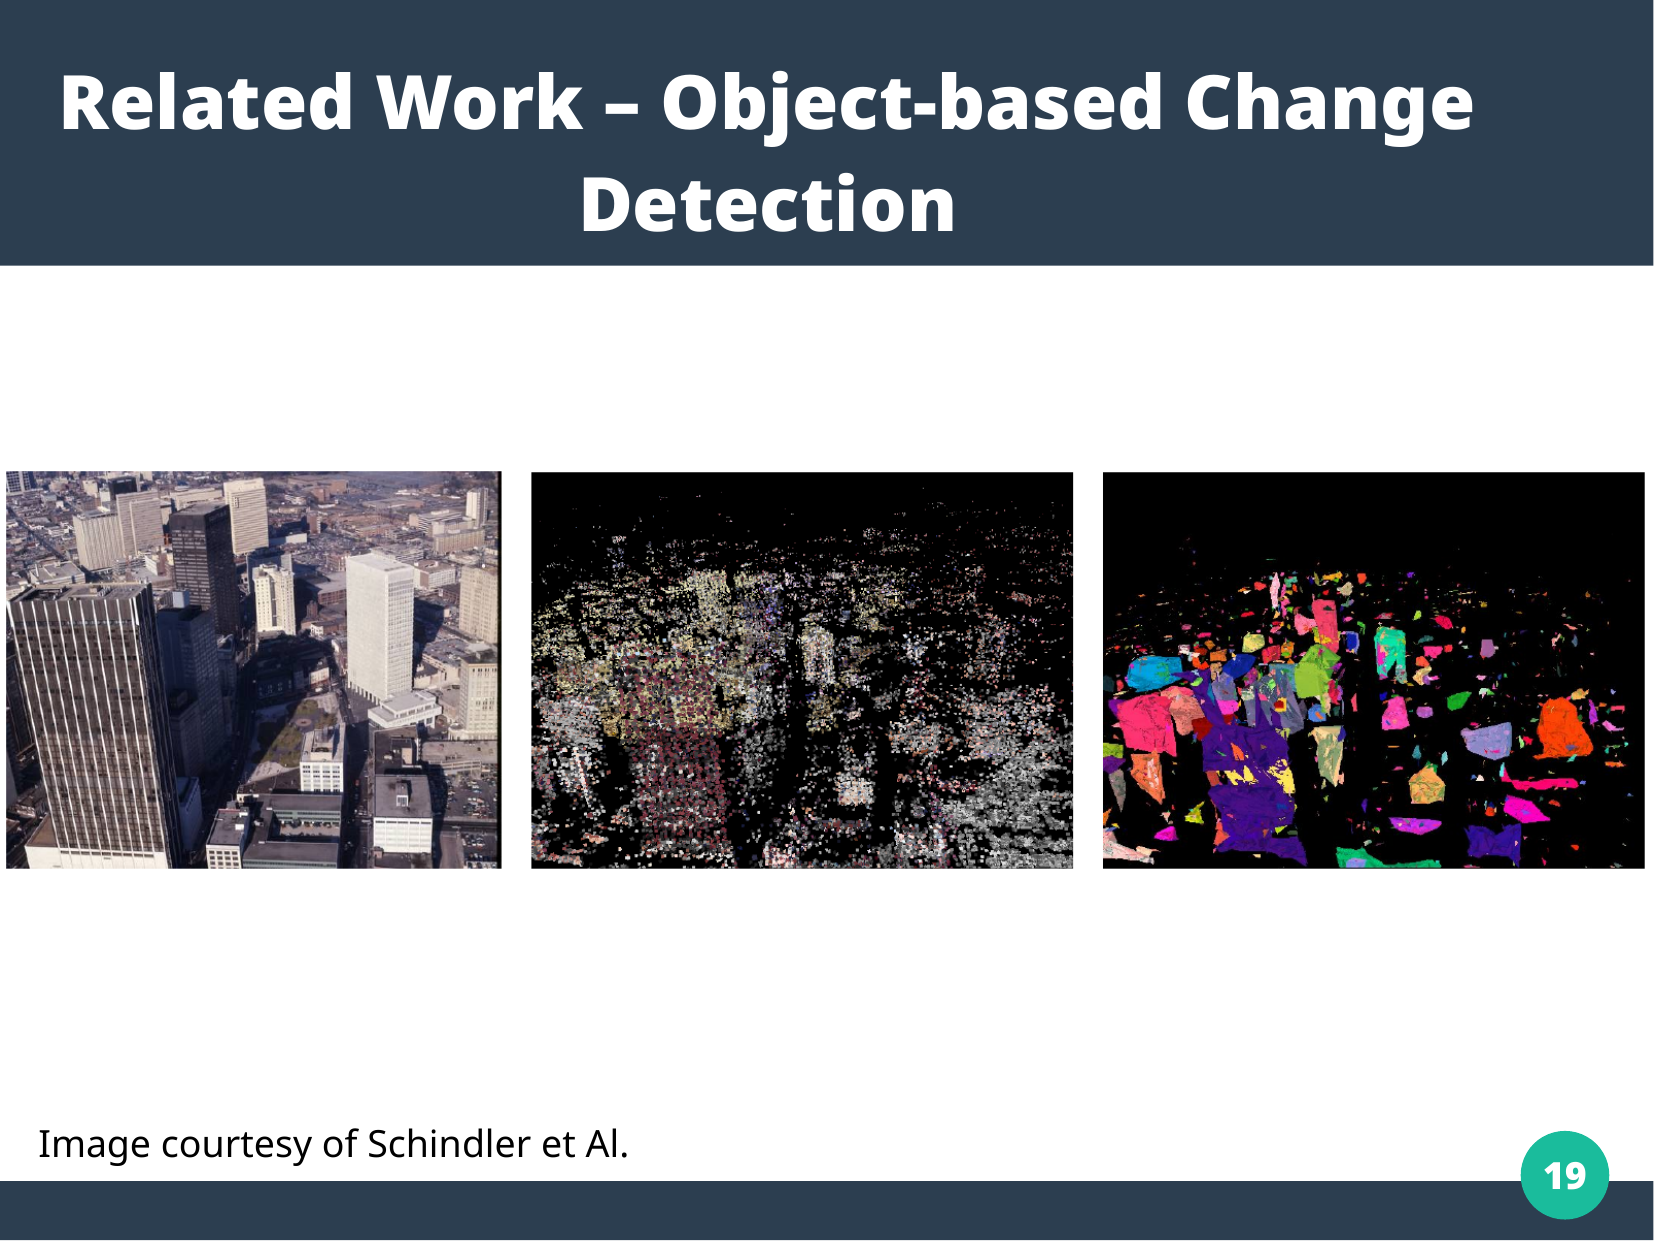

# Related Work – Object-based Change Detection
Image courtesy of Schindler et Al.
19